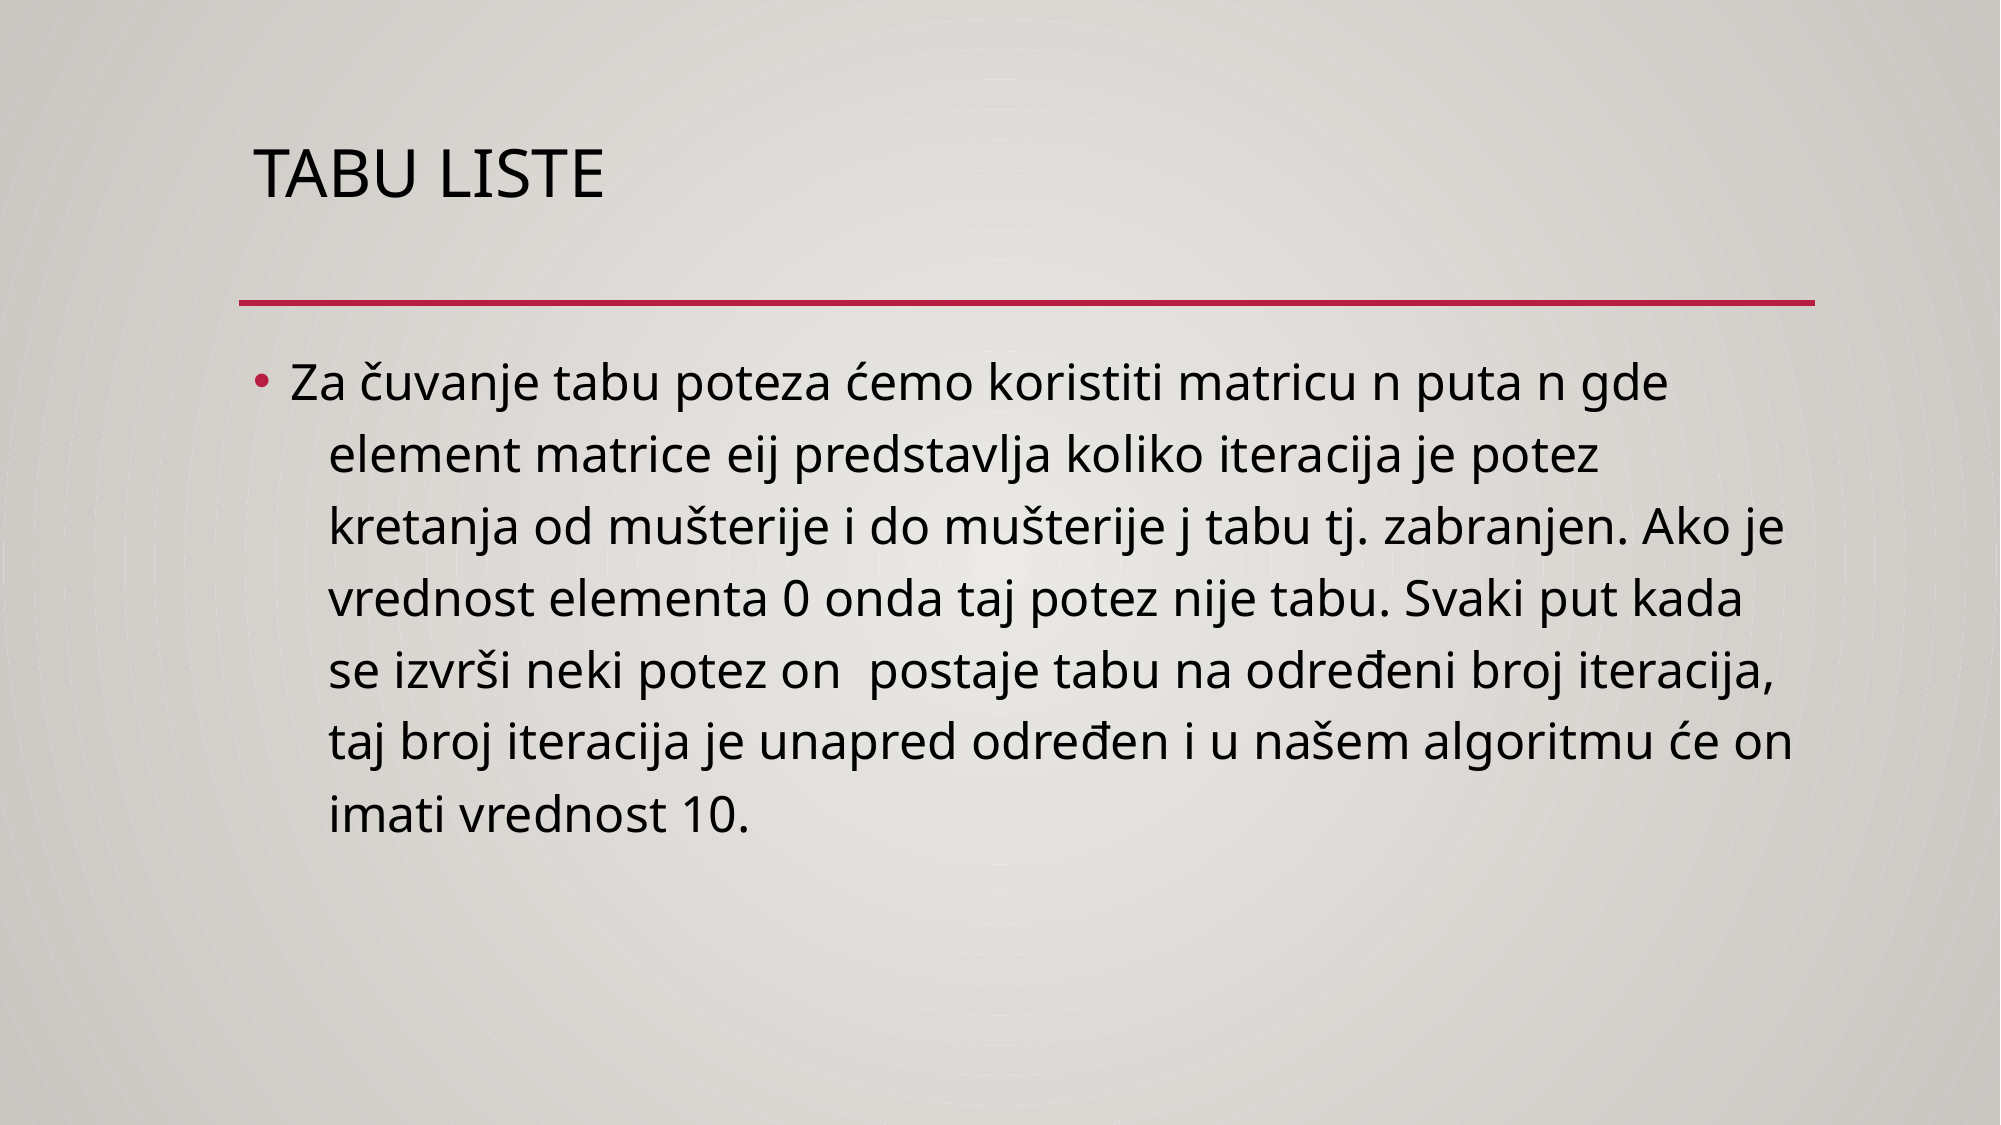

# Tabu liste
Za čuvanje tabu poteza ćemo koristiti matricu n puta n gde element matrice eij predstavlja koliko iteracija je potez kretanja od mušterije i do mušterije j tabu tj. zabranjen. Ako je vrednost elementa 0 onda taj potez nije tabu. Svaki put kada se izvrši neki potez on  postaje tabu na određeni broj iteracija,  taj broj iteracija je unapred određen i u našem algoritmu će on imati vrednost 10.